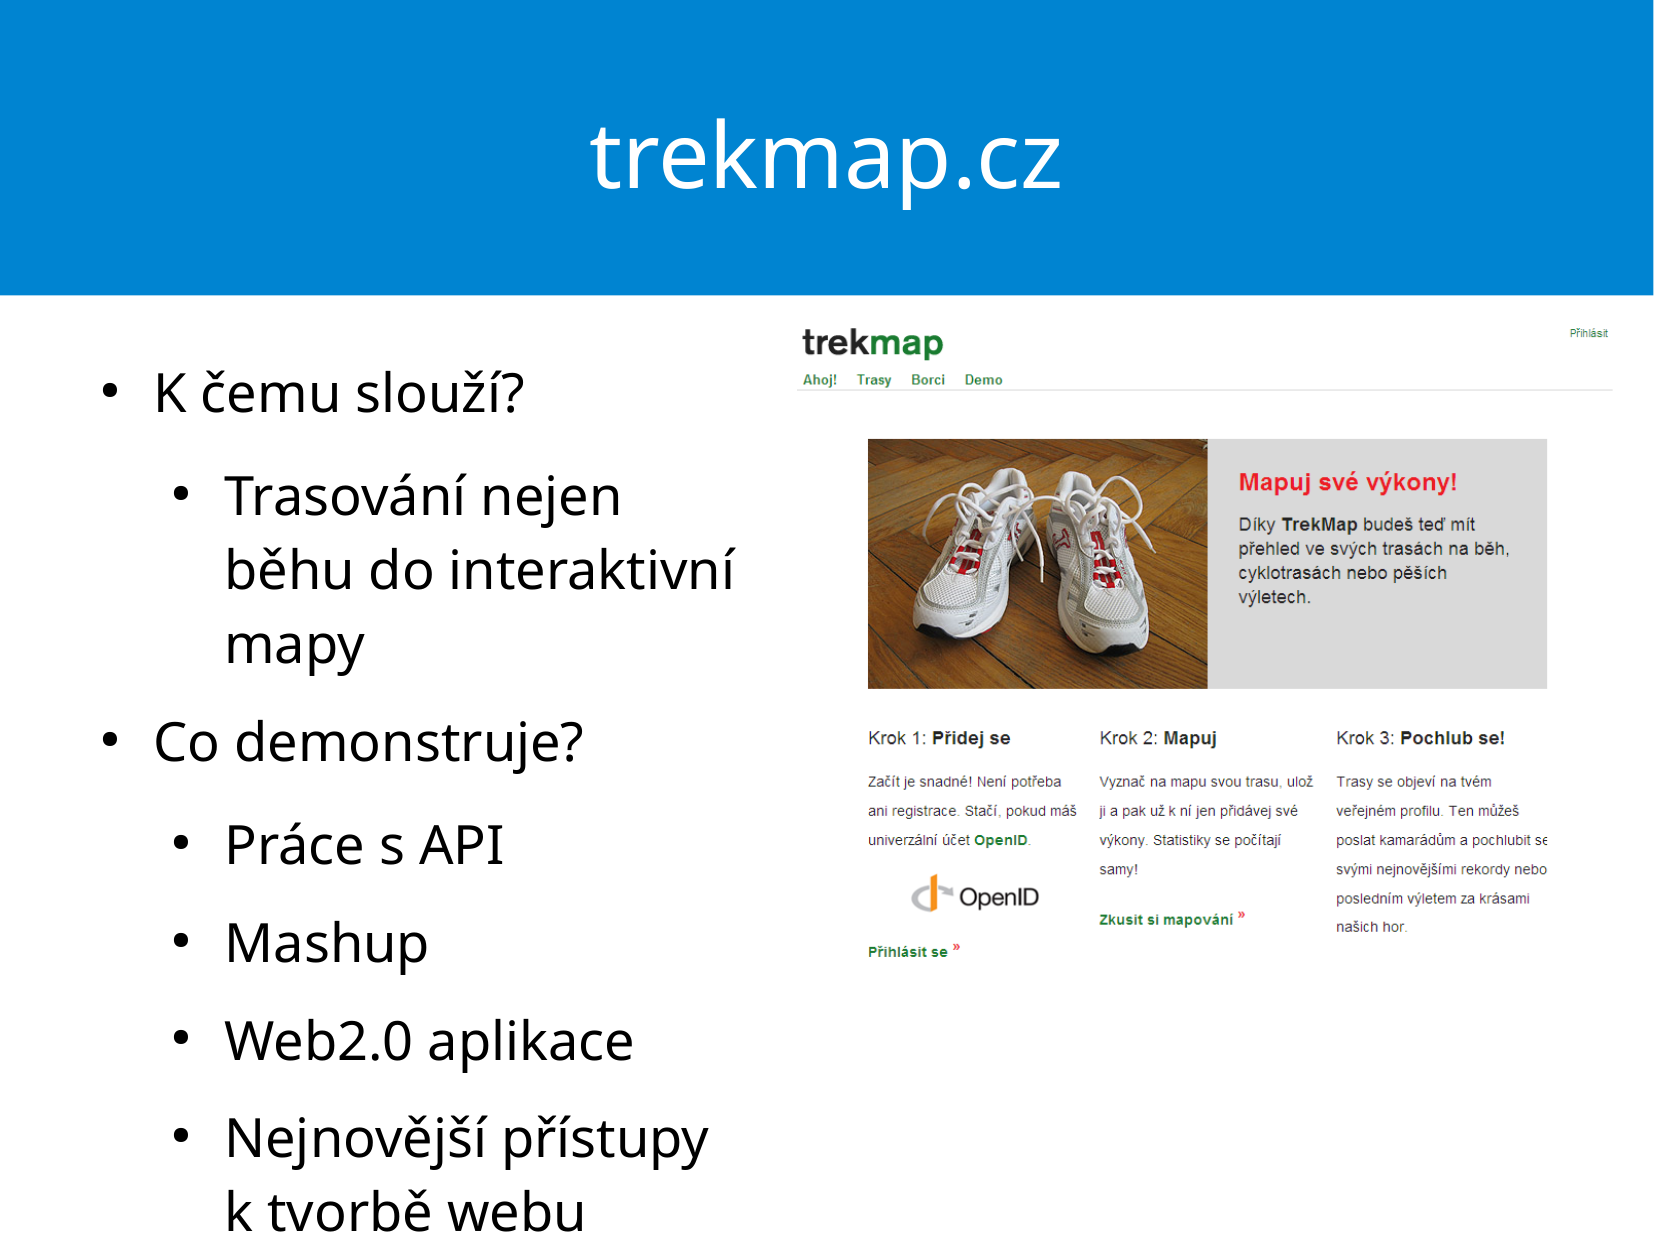

# trekmap.cz
K čemu slouží?
Trasování nejen běhu do interaktivní mapy
Co demonstruje?
Práce s API
Mashup
Web2.0 aplikace
Nejnovější přístupy k tvorbě webu